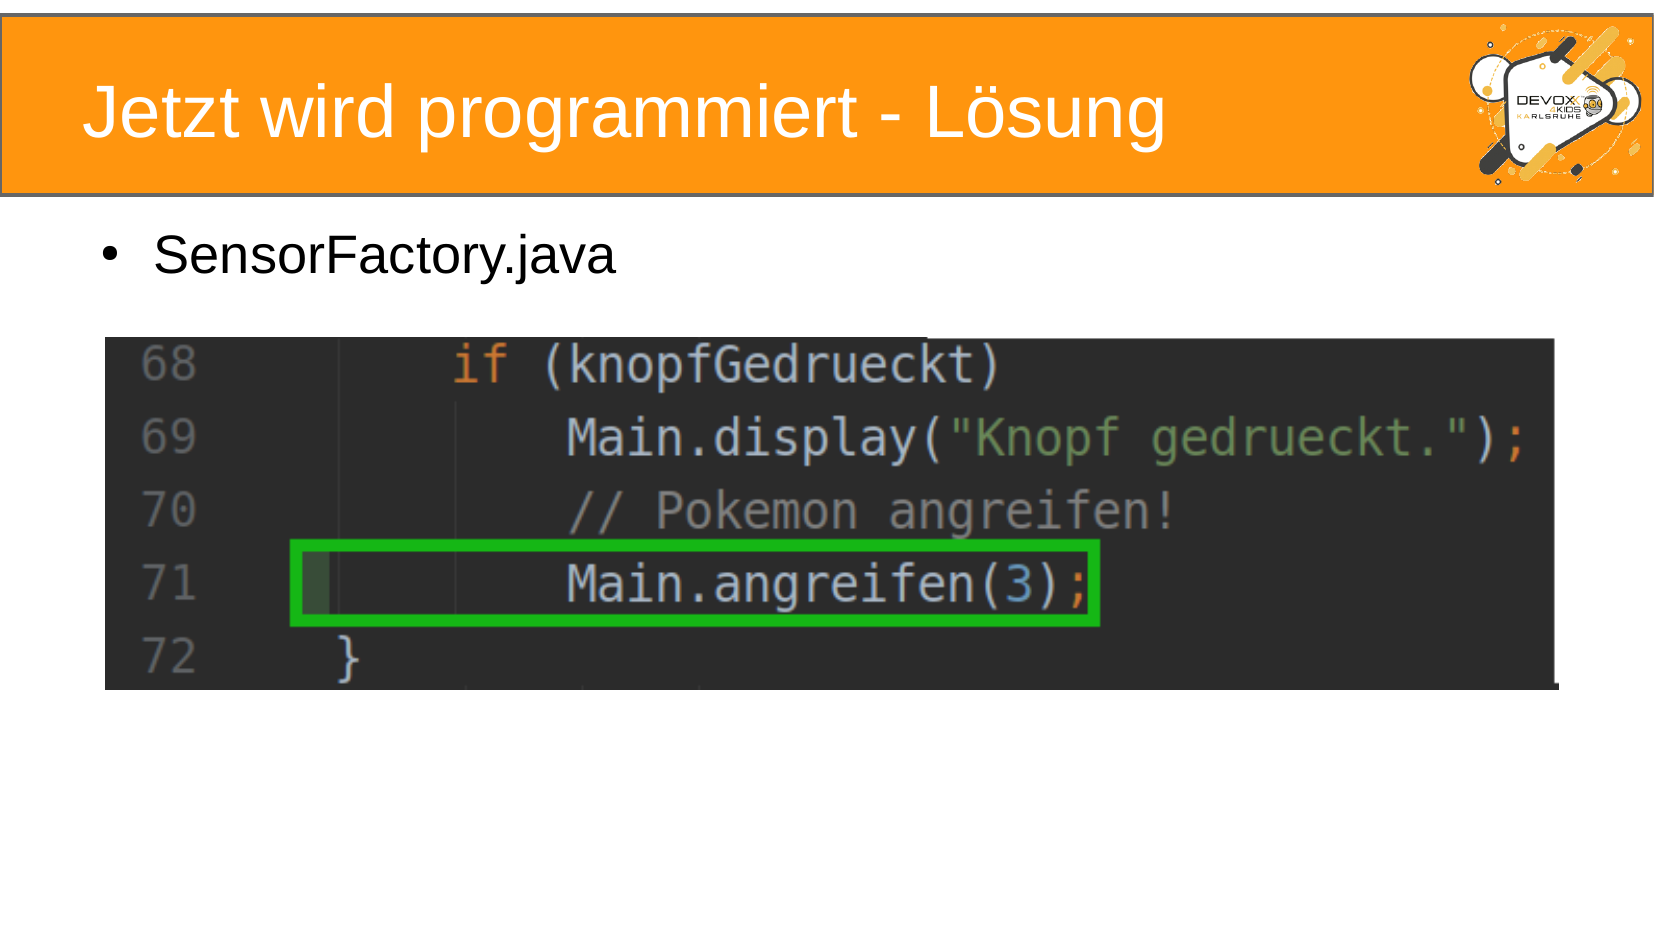

# Jetzt wird programmiert - Lösung
SensorFactory.java